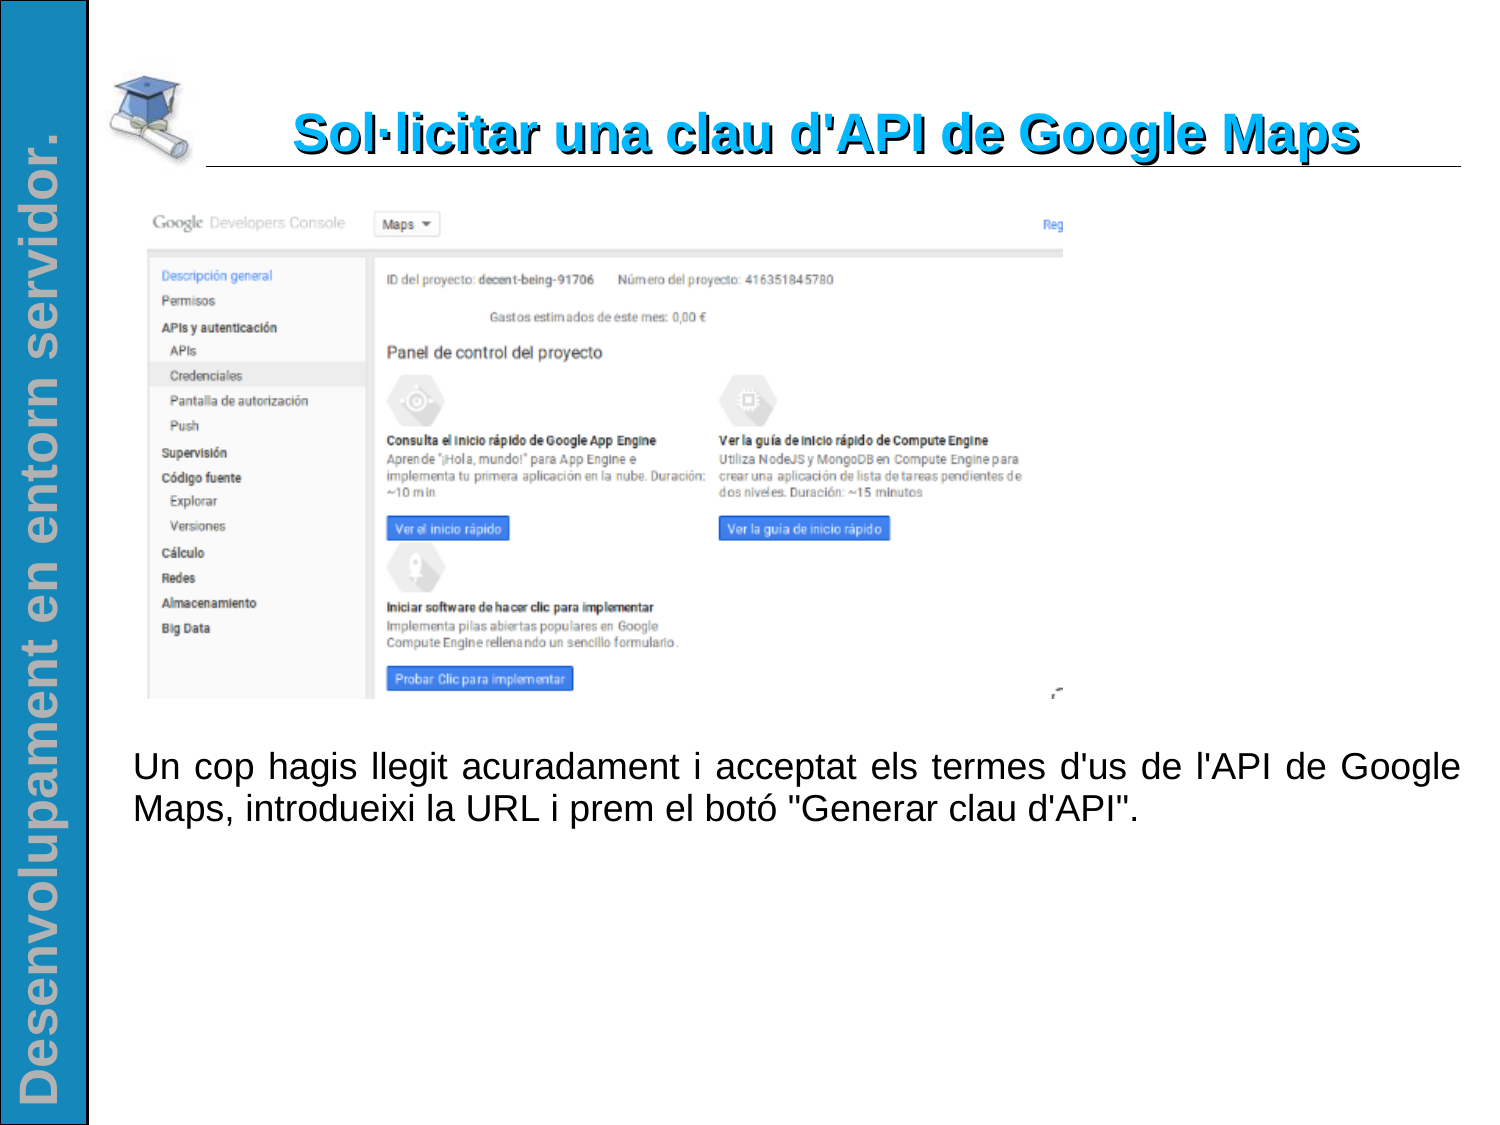

# Sol·licitar una clau d'API de Google Maps
Un cop hagis llegit acuradament i acceptat els termes d'us de l'API de Google Maps, introdueixi la URL i prem el botó "Generar clau d'API".